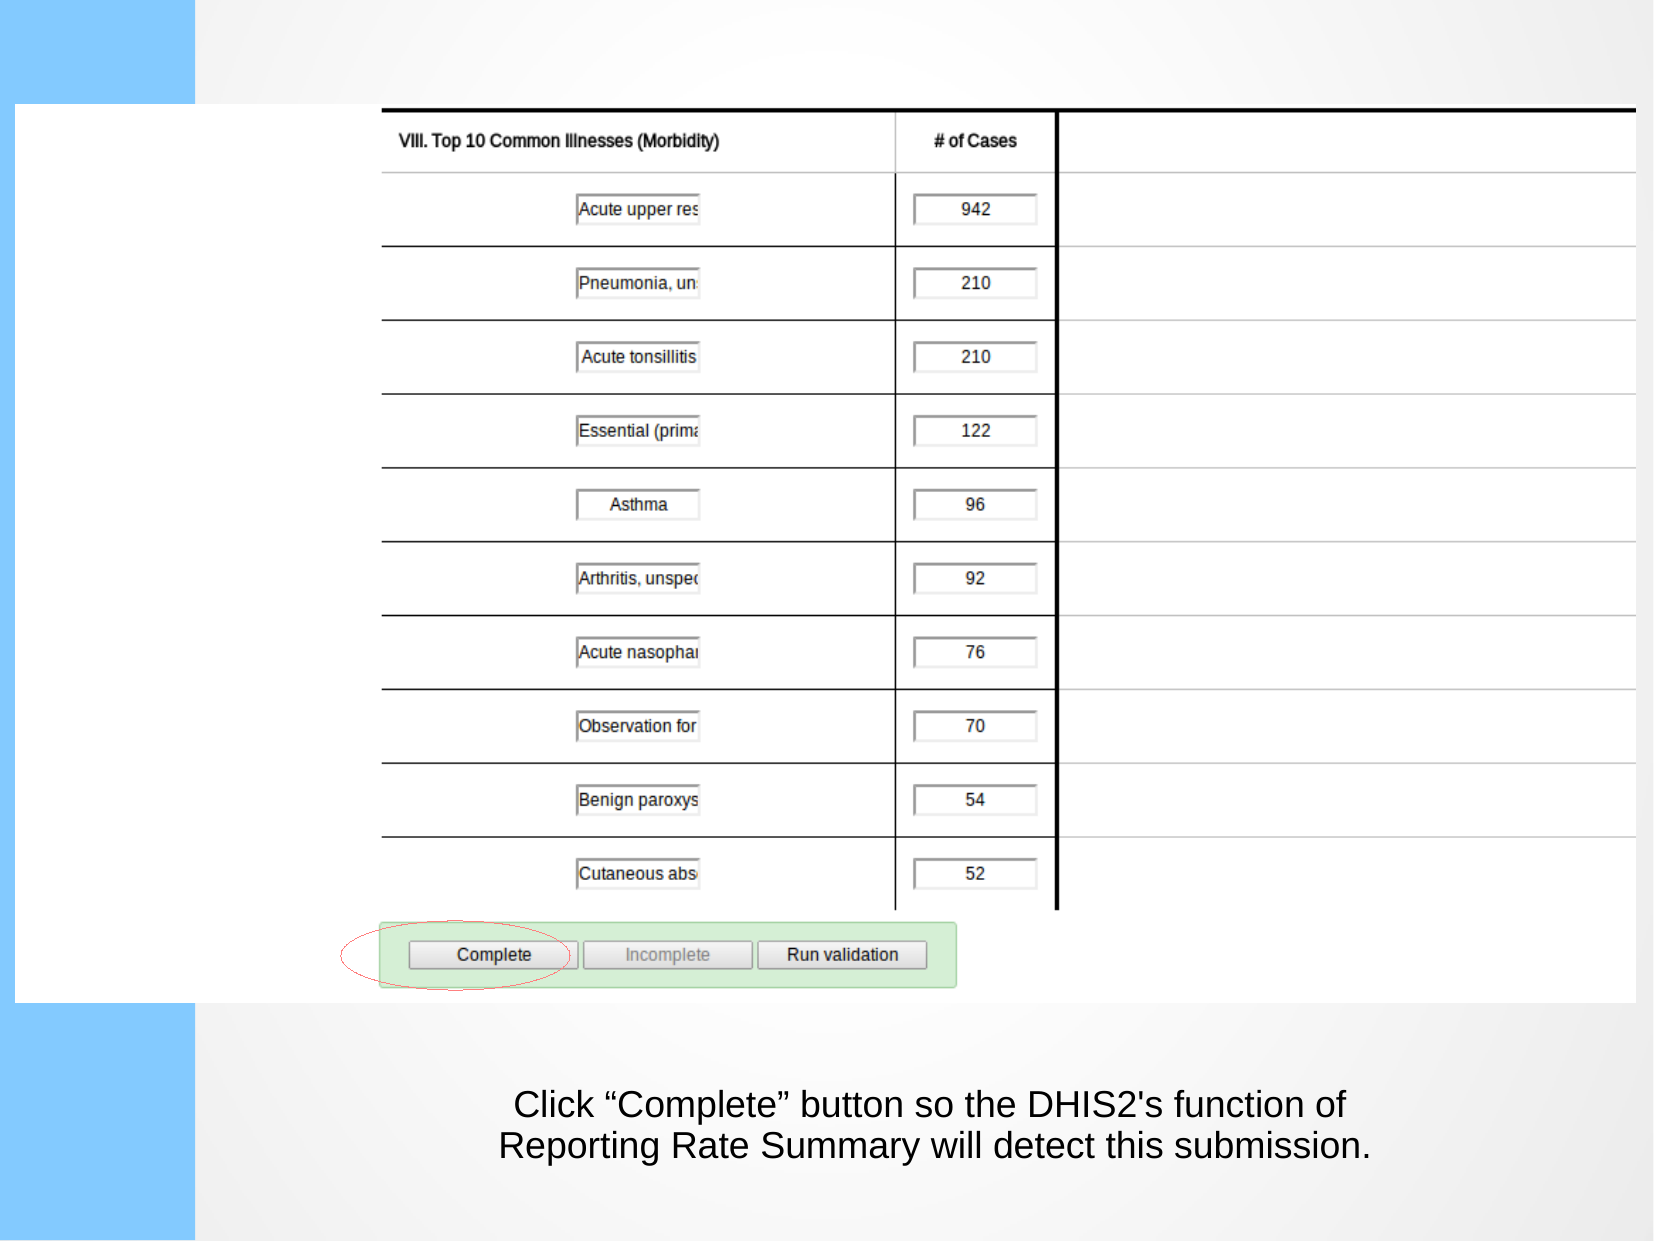

# Click “Complete” button so the DHIS2's function of
 Reporting Rate Summary will detect this submission.